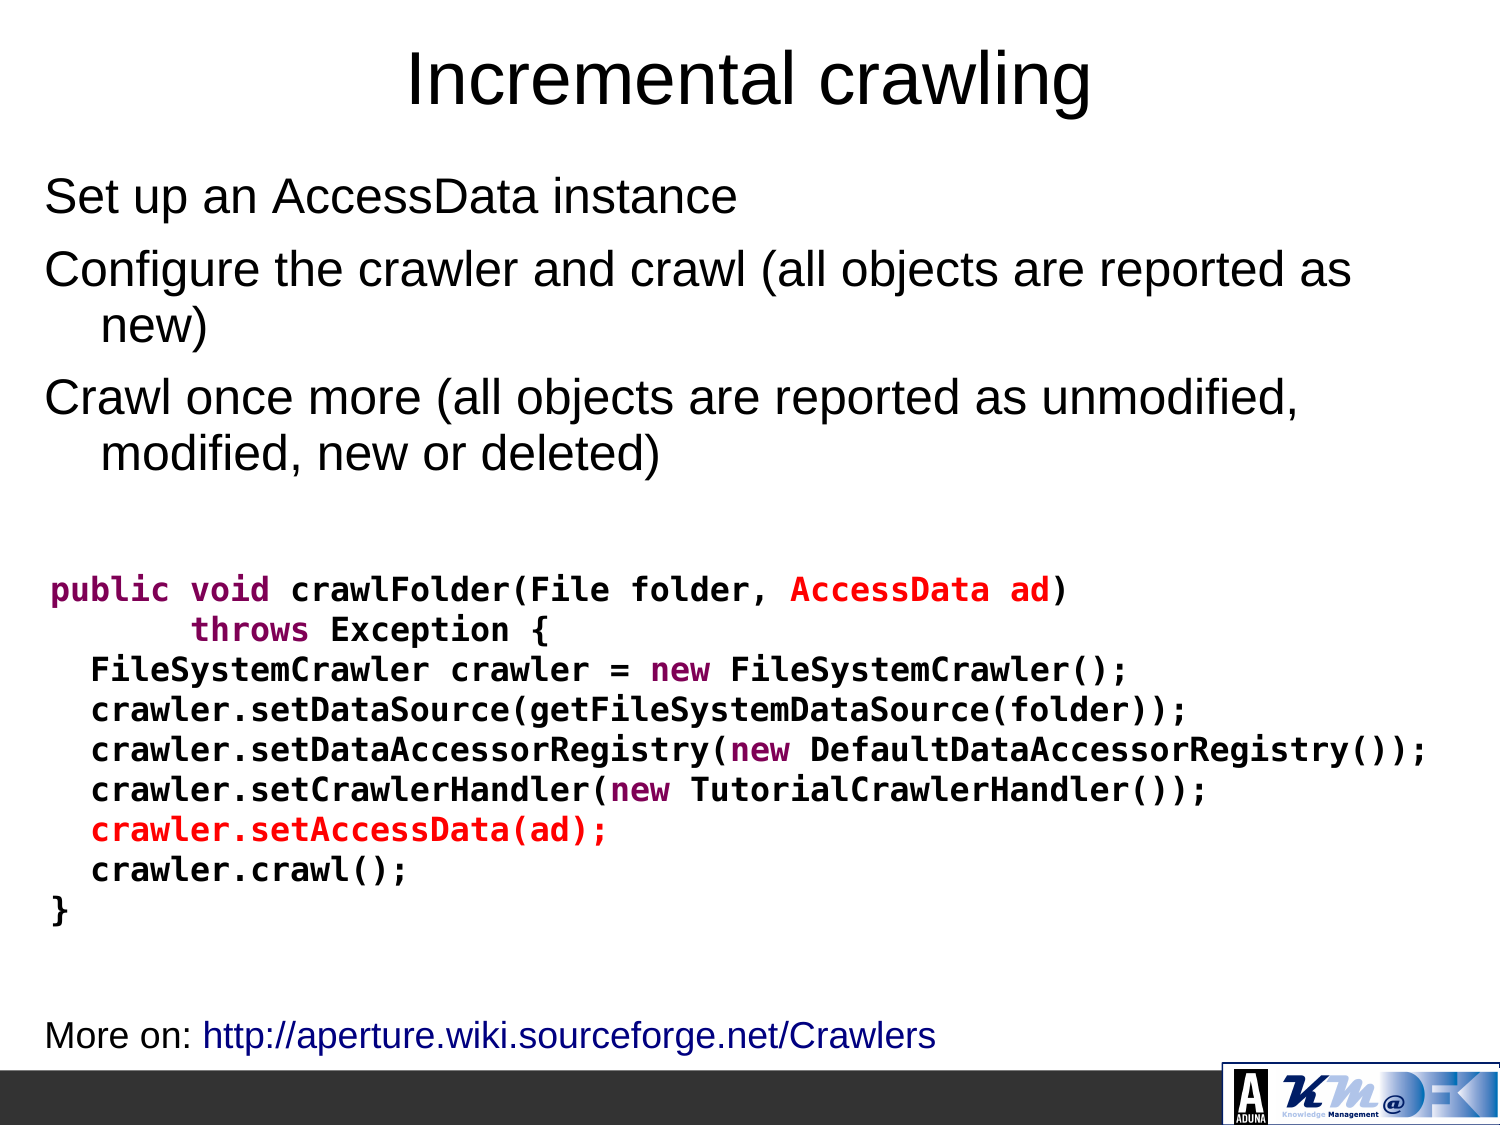

# Incremental crawling
Set up an AccessData instance
Configure the crawler and crawl (all objects are reported as new)
Crawl once more (all objects are reported as unmodified, modified, new or deleted)
public void crawlFolder(File folder, AccessData ad)
 throws Exception {
 FileSystemCrawler crawler = new FileSystemCrawler();
 crawler.setDataSource(getFileSystemDataSource(folder));
 crawler.setDataAccessorRegistry(new DefaultDataAccessorRegistry());
 crawler.setCrawlerHandler(new TutorialCrawlerHandler());
 crawler.setAccessData(ad);
 crawler.crawl();
}
More on: http://aperture.wiki.sourceforge.net/Crawlers